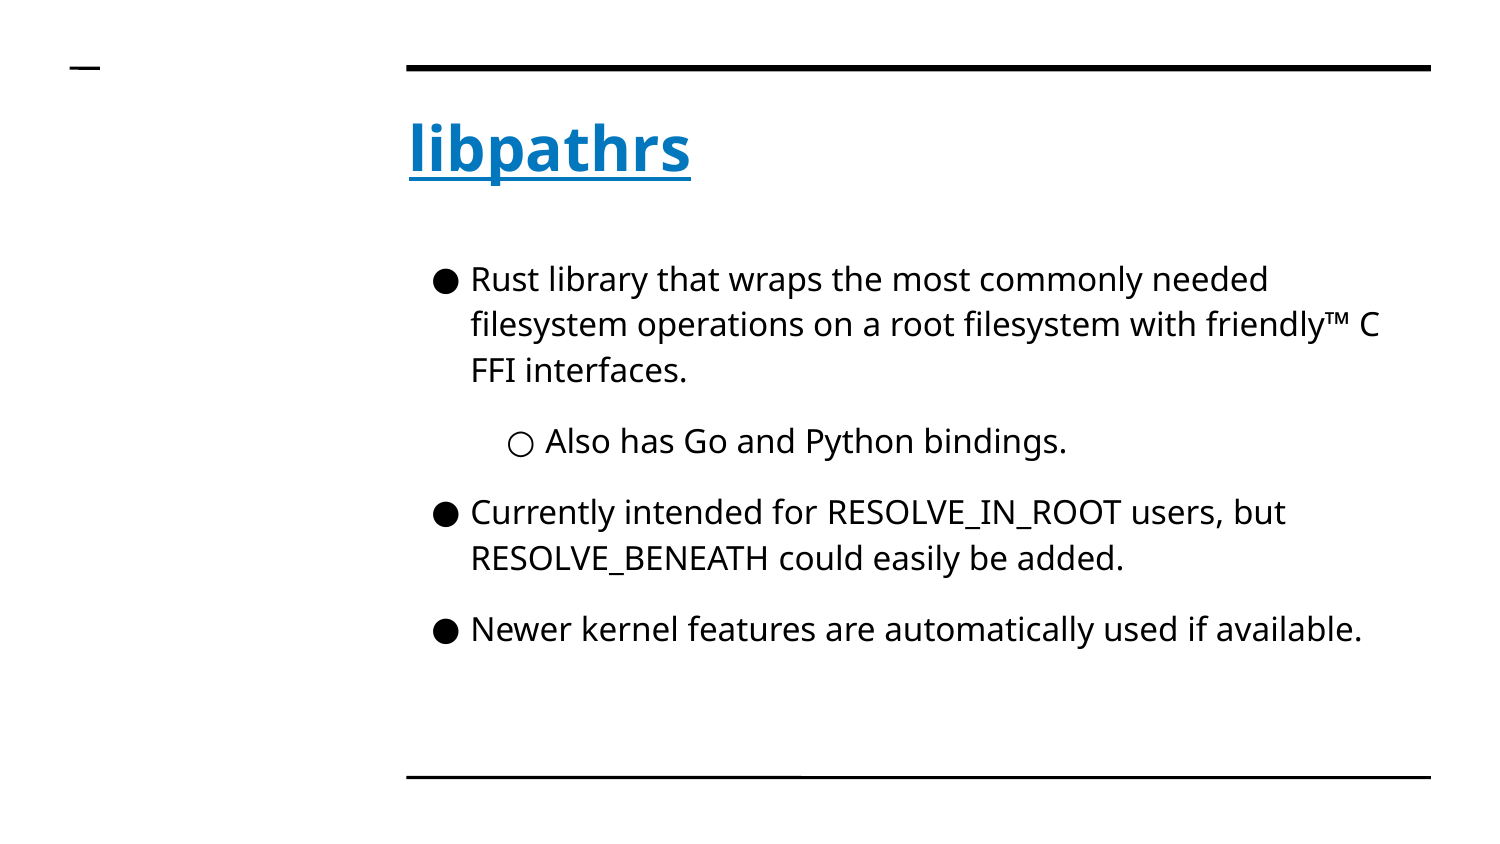

# libpathrs
Rust library that wraps the most commonly needed filesystem operations on a root filesystem with friendly™ C FFI interfaces.
Also has Go and Python bindings.
Currently intended for RESOLVE_IN_ROOT users, but RESOLVE_BENEATH could easily be added.
Newer kernel features are automatically used if available.